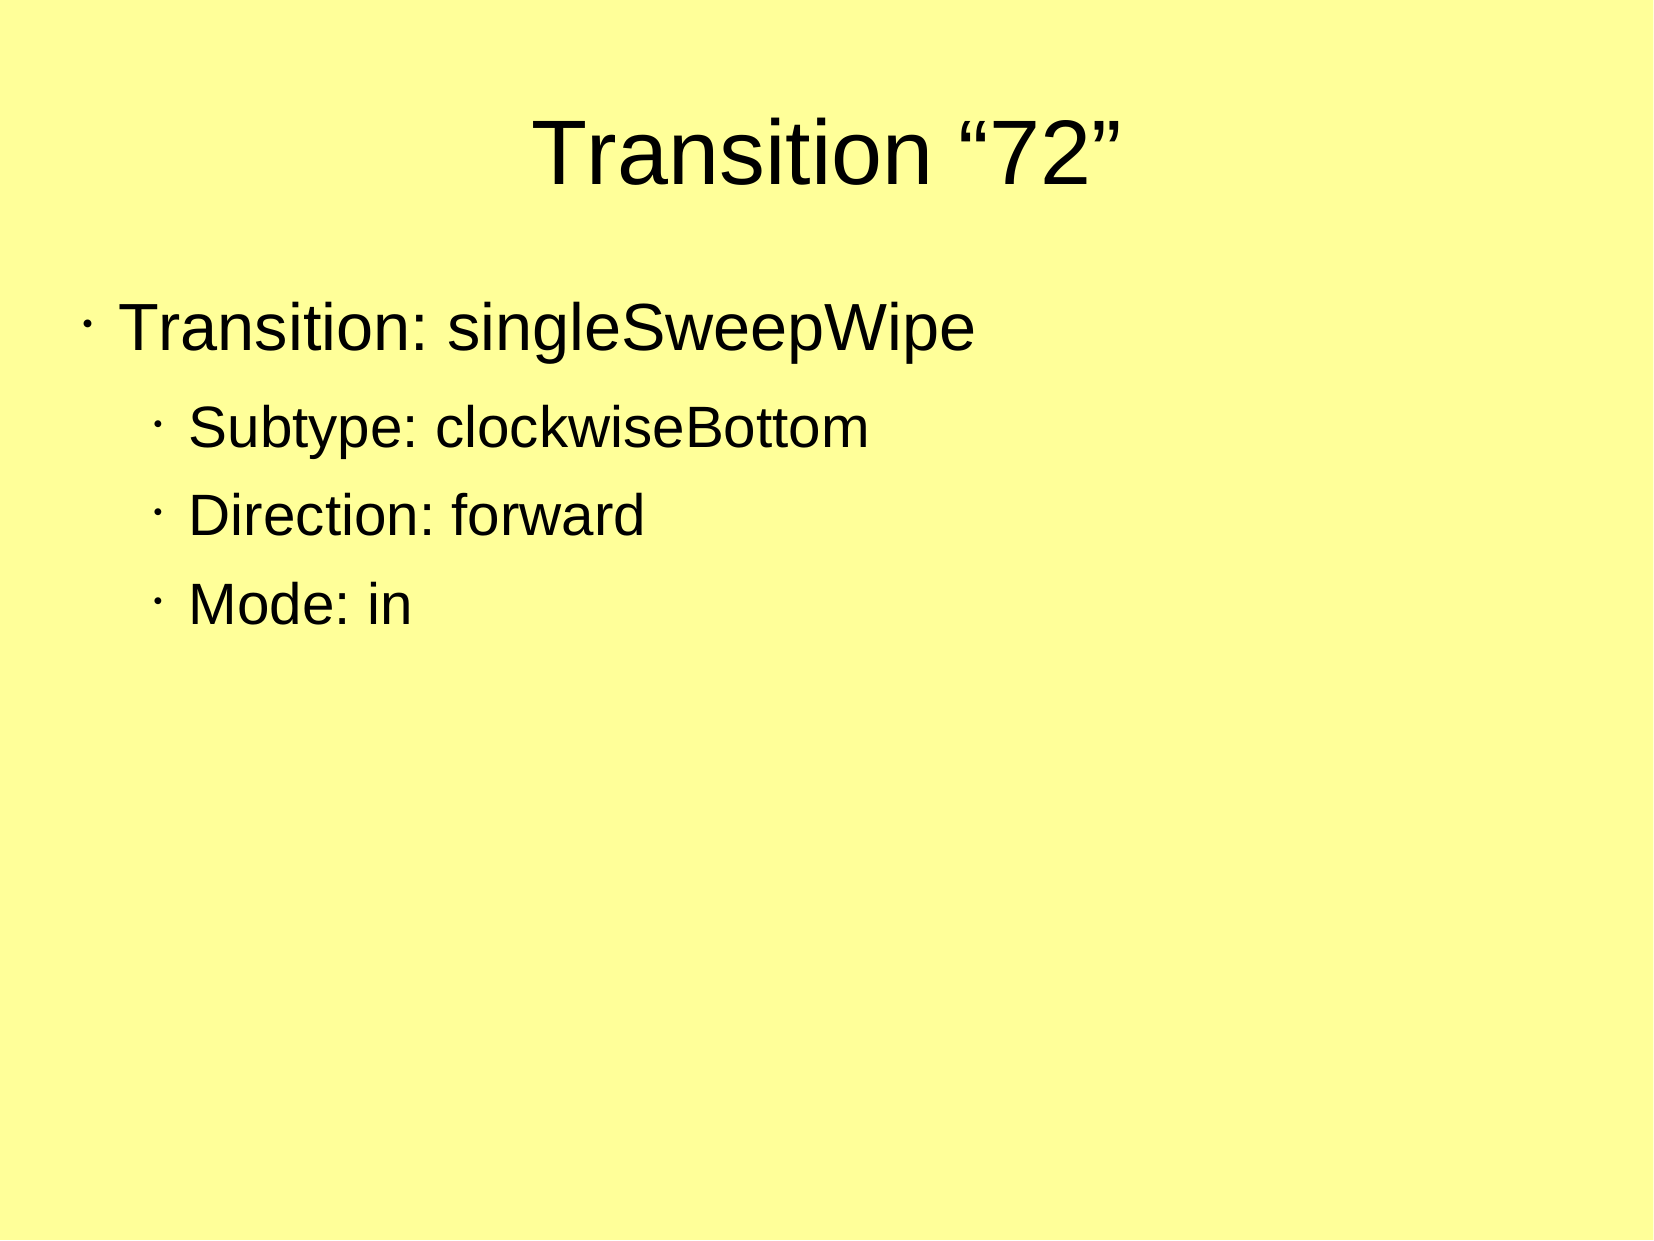

# Transition “72”
Transition: singleSweepWipe
Subtype: clockwiseBottom
Direction: forward
Mode: in